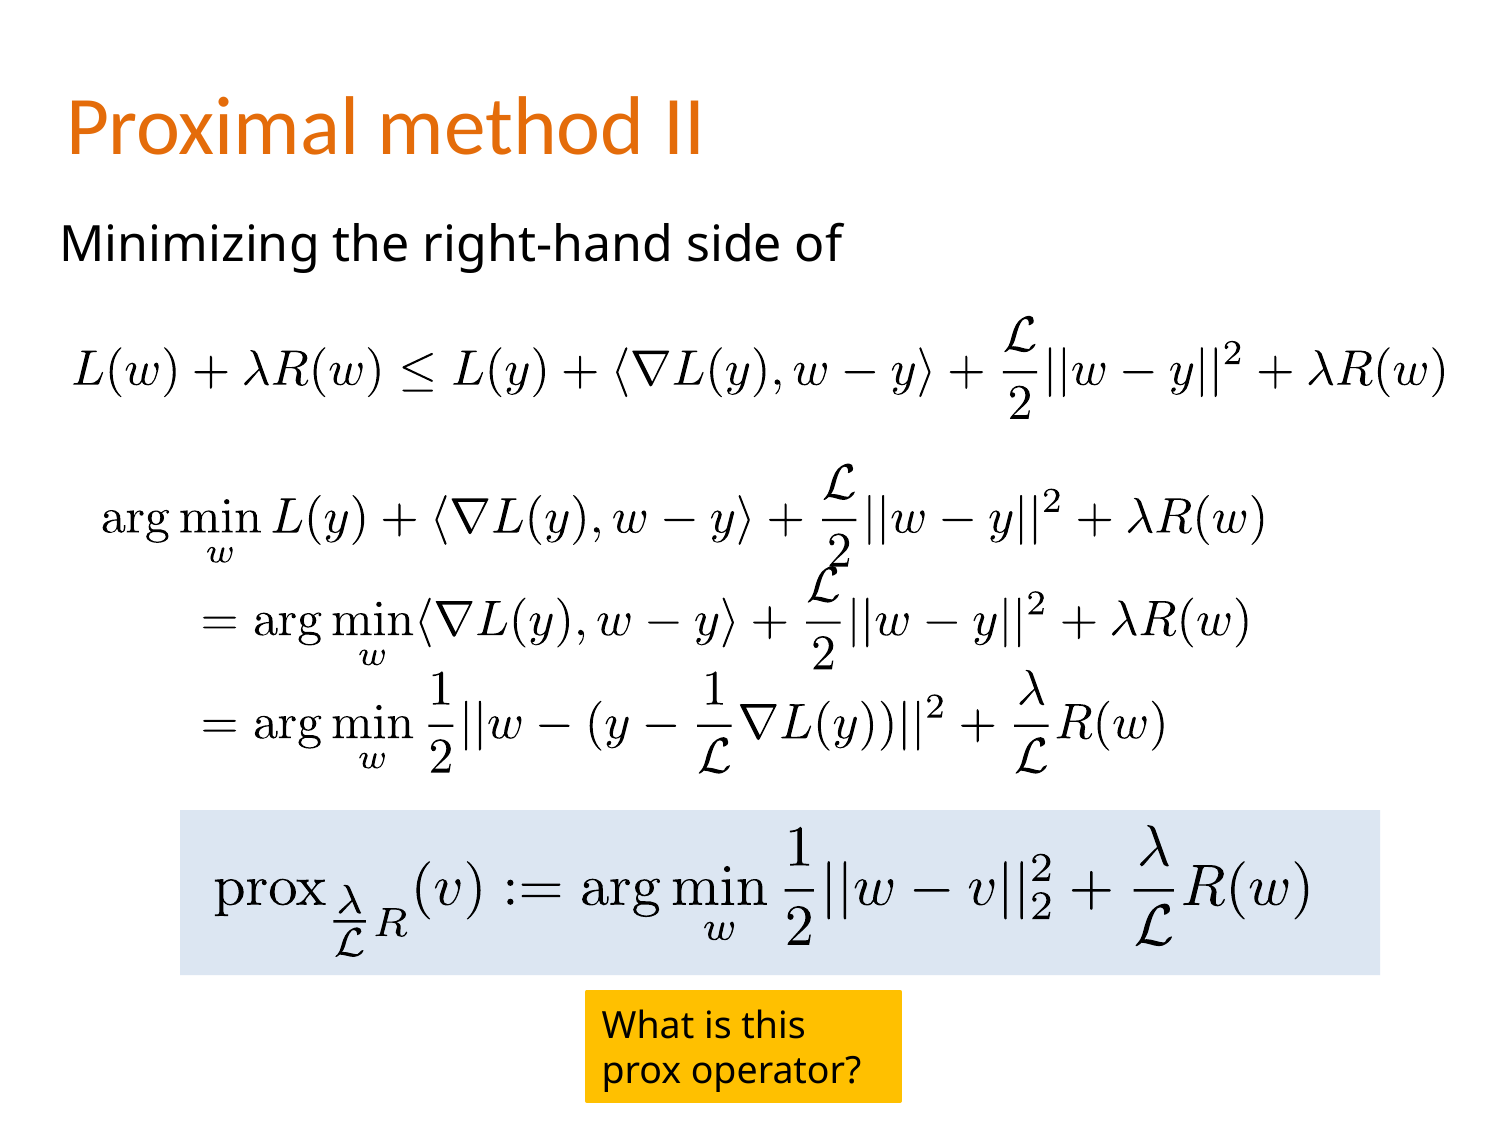

Proximal method II
Minimizing the right-hand side of
What is this prox operator?